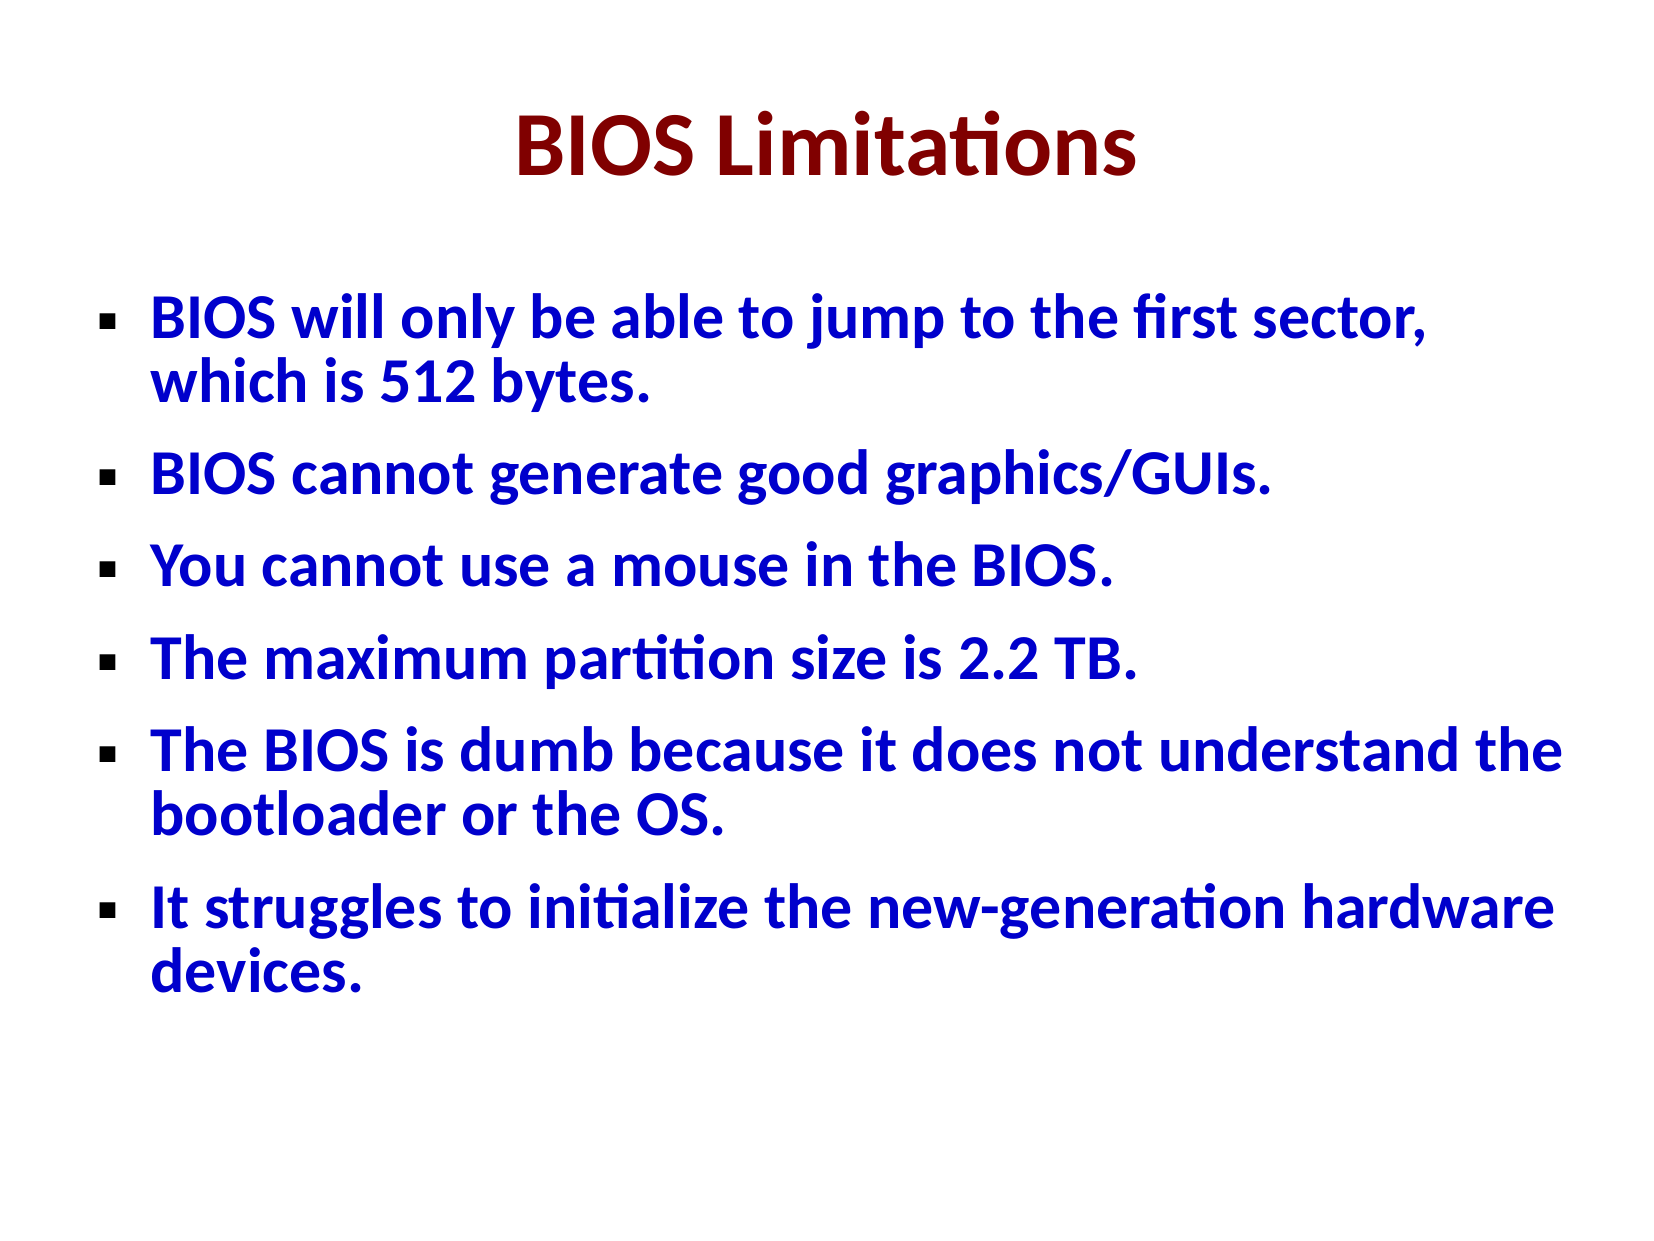

# BIOS Limitations
BIOS will only be able to jump to the first sector, which is 512 bytes.
BIOS cannot generate good graphics/GUIs.
You cannot use a mouse in the BIOS.
The maximum partition size is 2.2 TB.
The BIOS is dumb because it does not understand the bootloader or the OS.
It struggles to initialize the new-generation hardware devices.